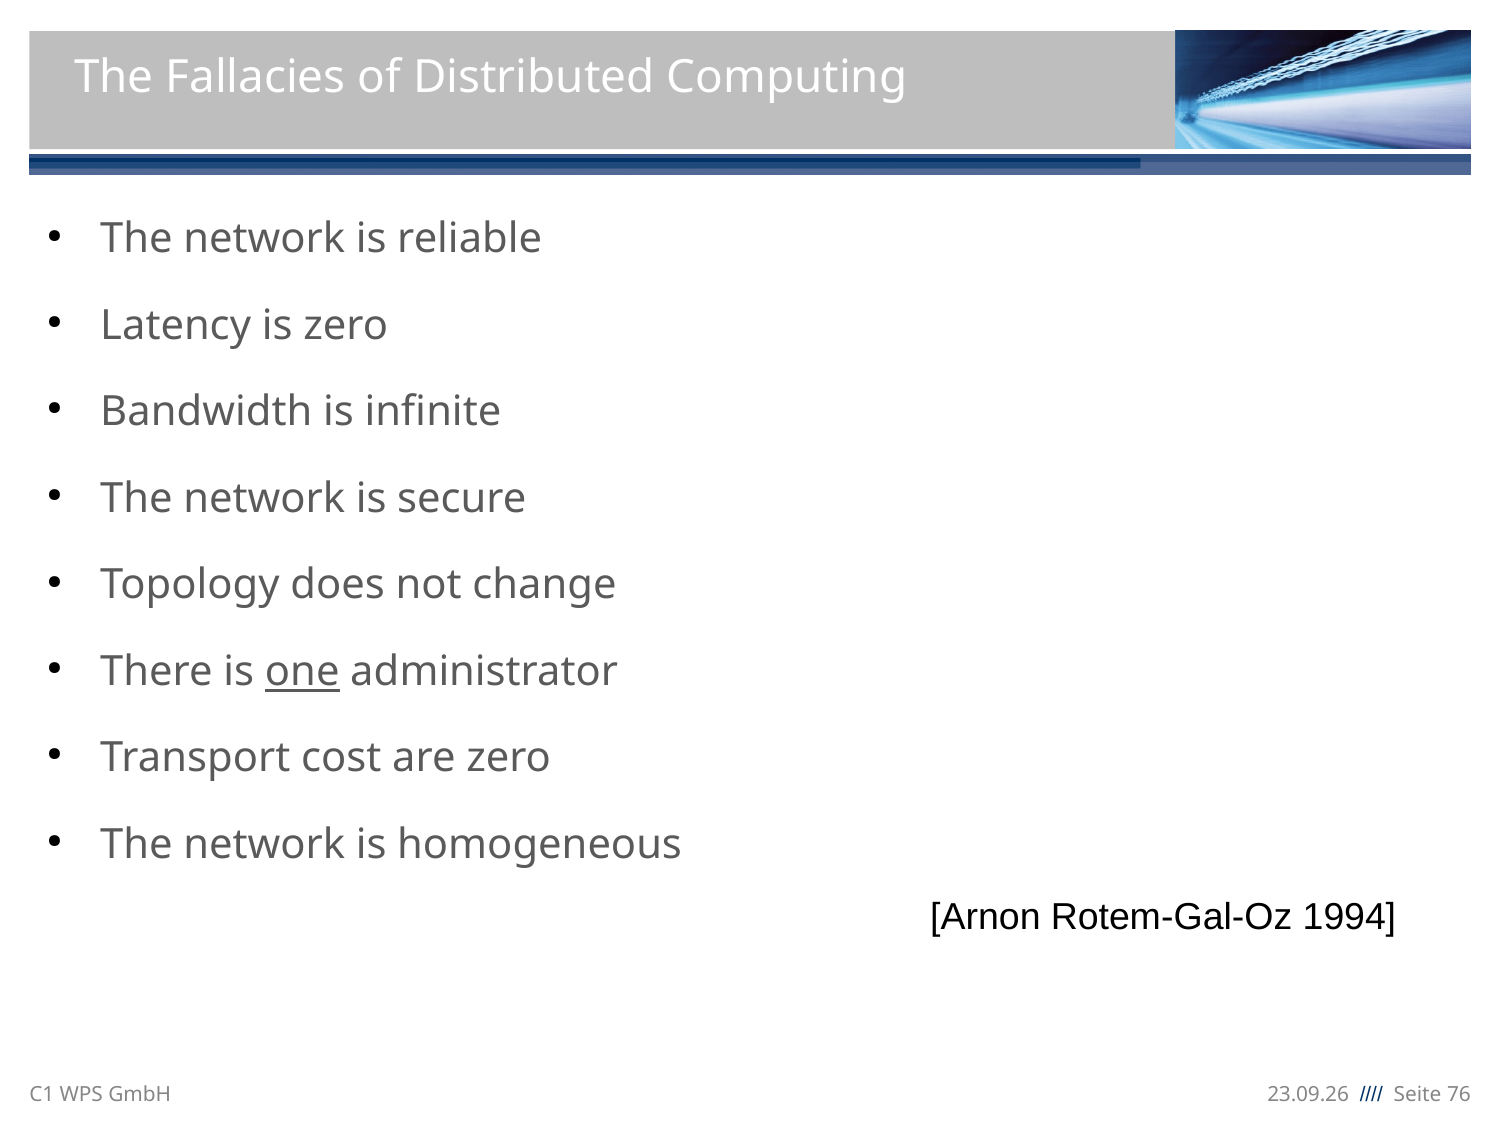

The Fallacies of Distributed Computing
#
The network is reliable
Latency is zero
Bandwidth is infinite
The network is secure
Topology does not change
There is one administrator
Transport cost are zero
The network is homogeneous
[Arnon Rotem-Gal-Oz 1994]